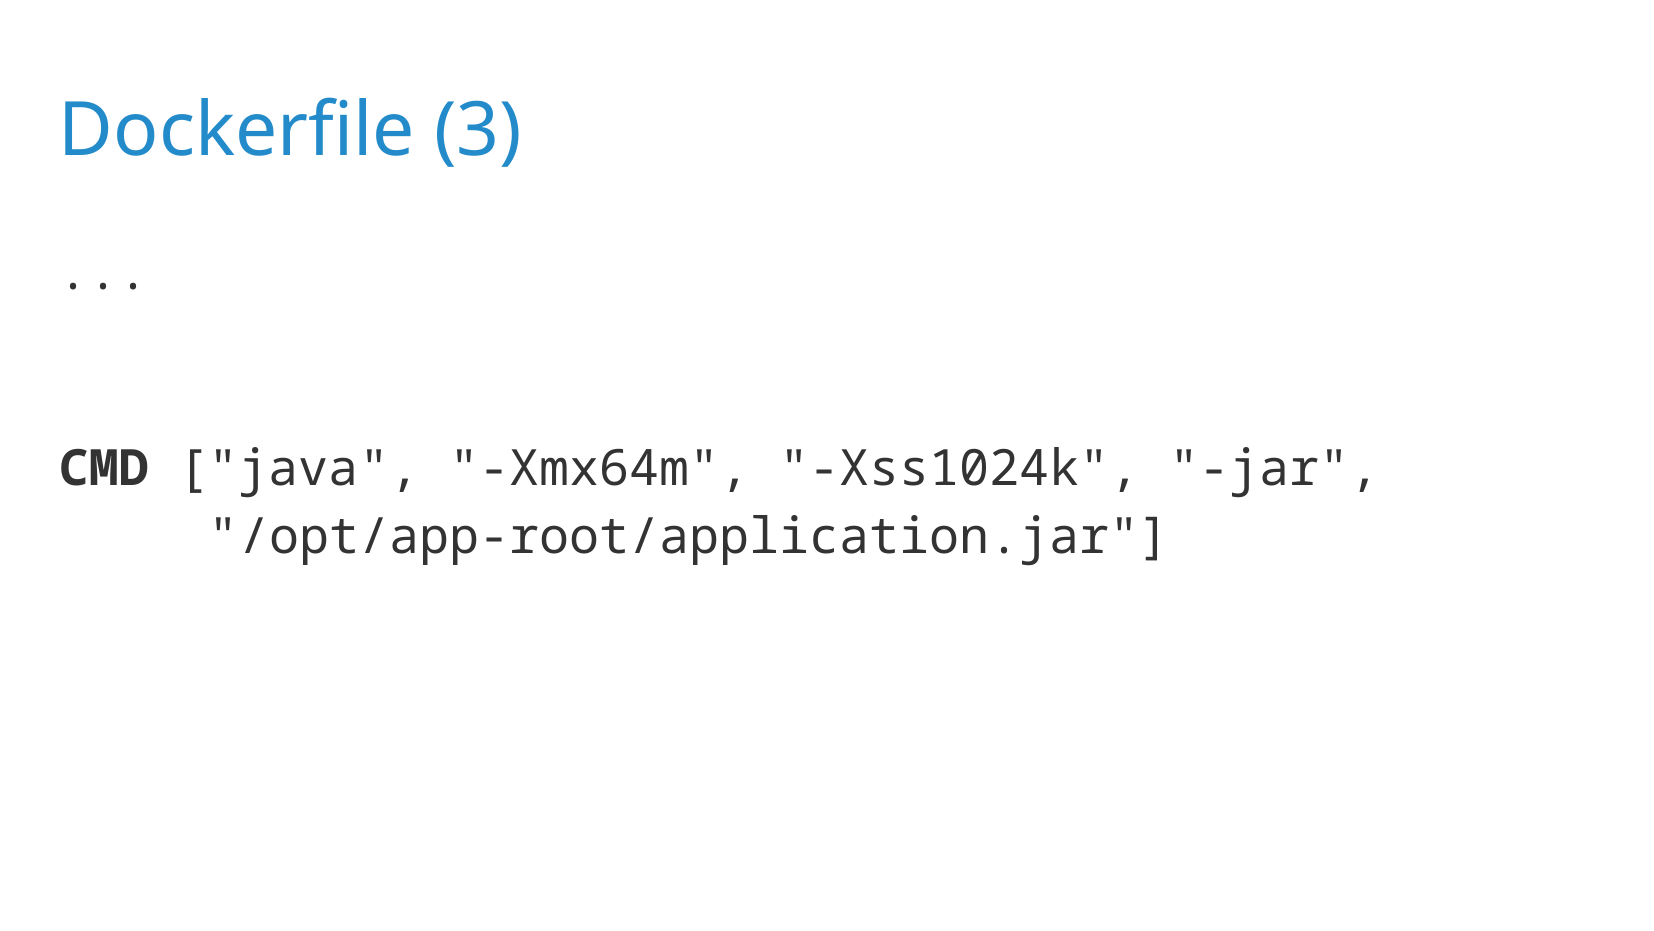

# Dockerfile (3)
...
CMD ["java", "-Xmx64m", "-Xss1024k", "-jar",
 "/opt/app-root/application.jar"]